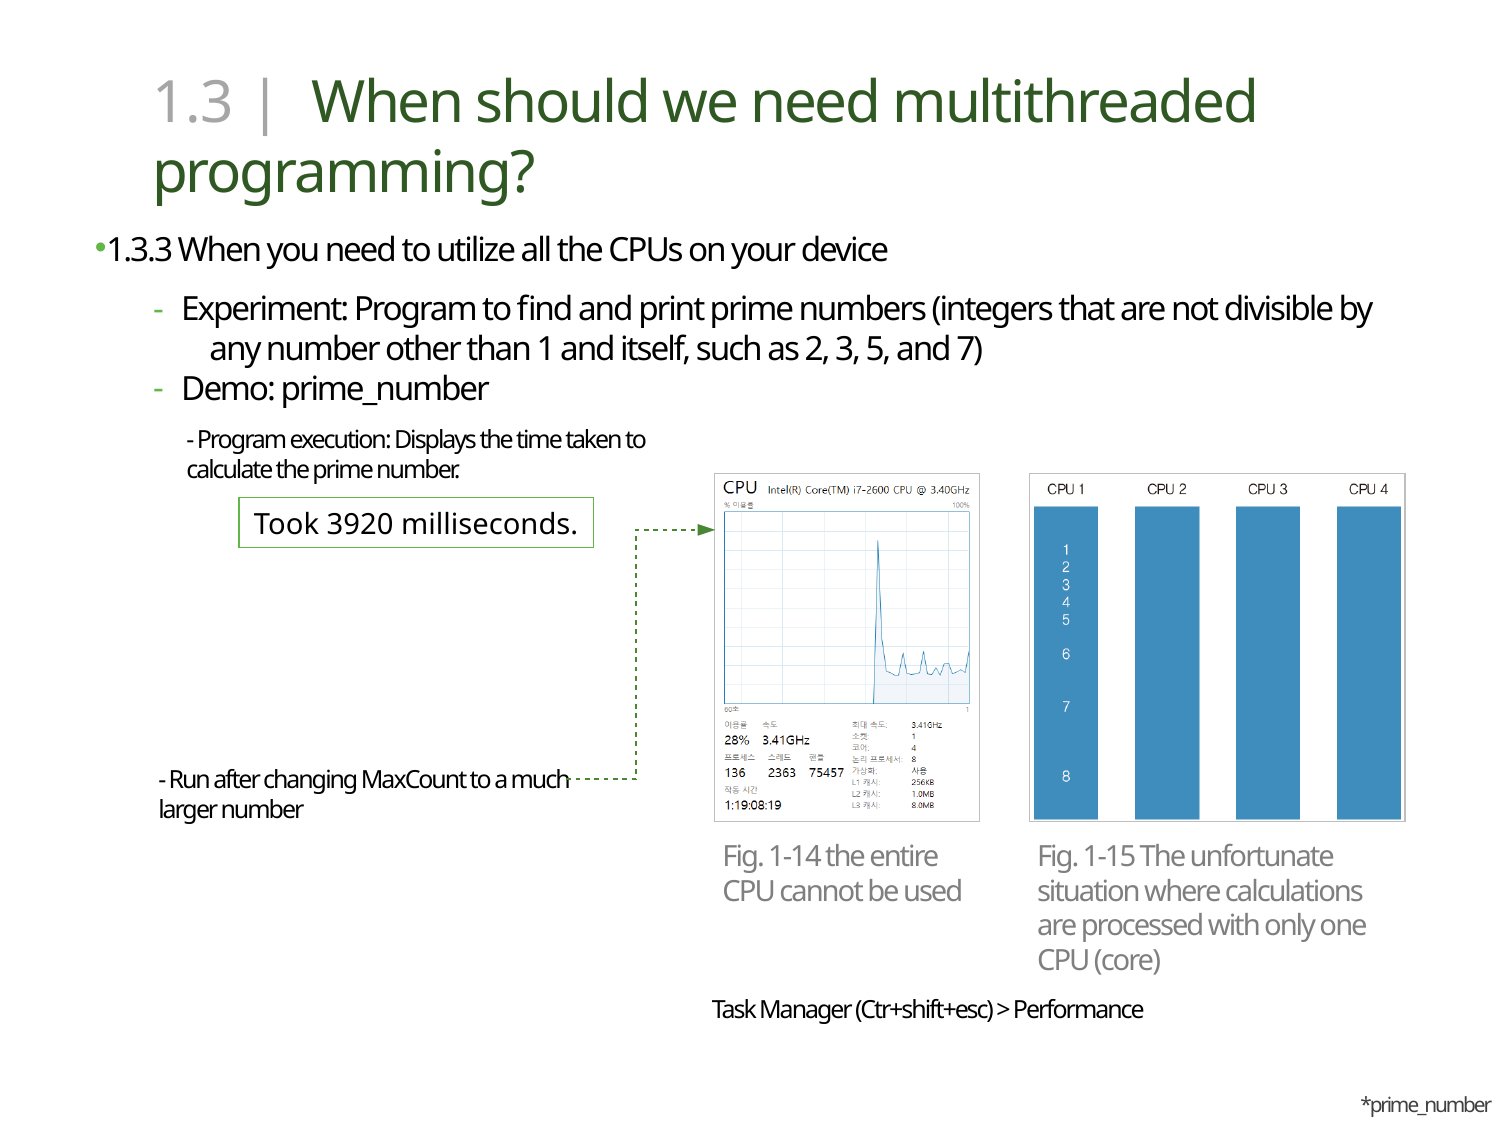

1.3 | When should we need multithreaded programming?
1.3.3 When you need to utilize all the CPUs on your device
Experiment: Program to find and print prime numbers (integers that are not divisible by any number other than 1 and itself, such as 2, 3, 5, and 7)
Demo: prime_number
- Program execution: Displays the time taken to calculate the prime number.
Took 3920 milliseconds.
- Run after changing MaxCount to a much larger number
Fig. 1-14 the entire CPU cannot be used
Fig. 1-15 The unfortunate situation where calculations are processed with only one CPU (core)
Task Manager (Ctr+shift+esc) > Performance
*prime_number